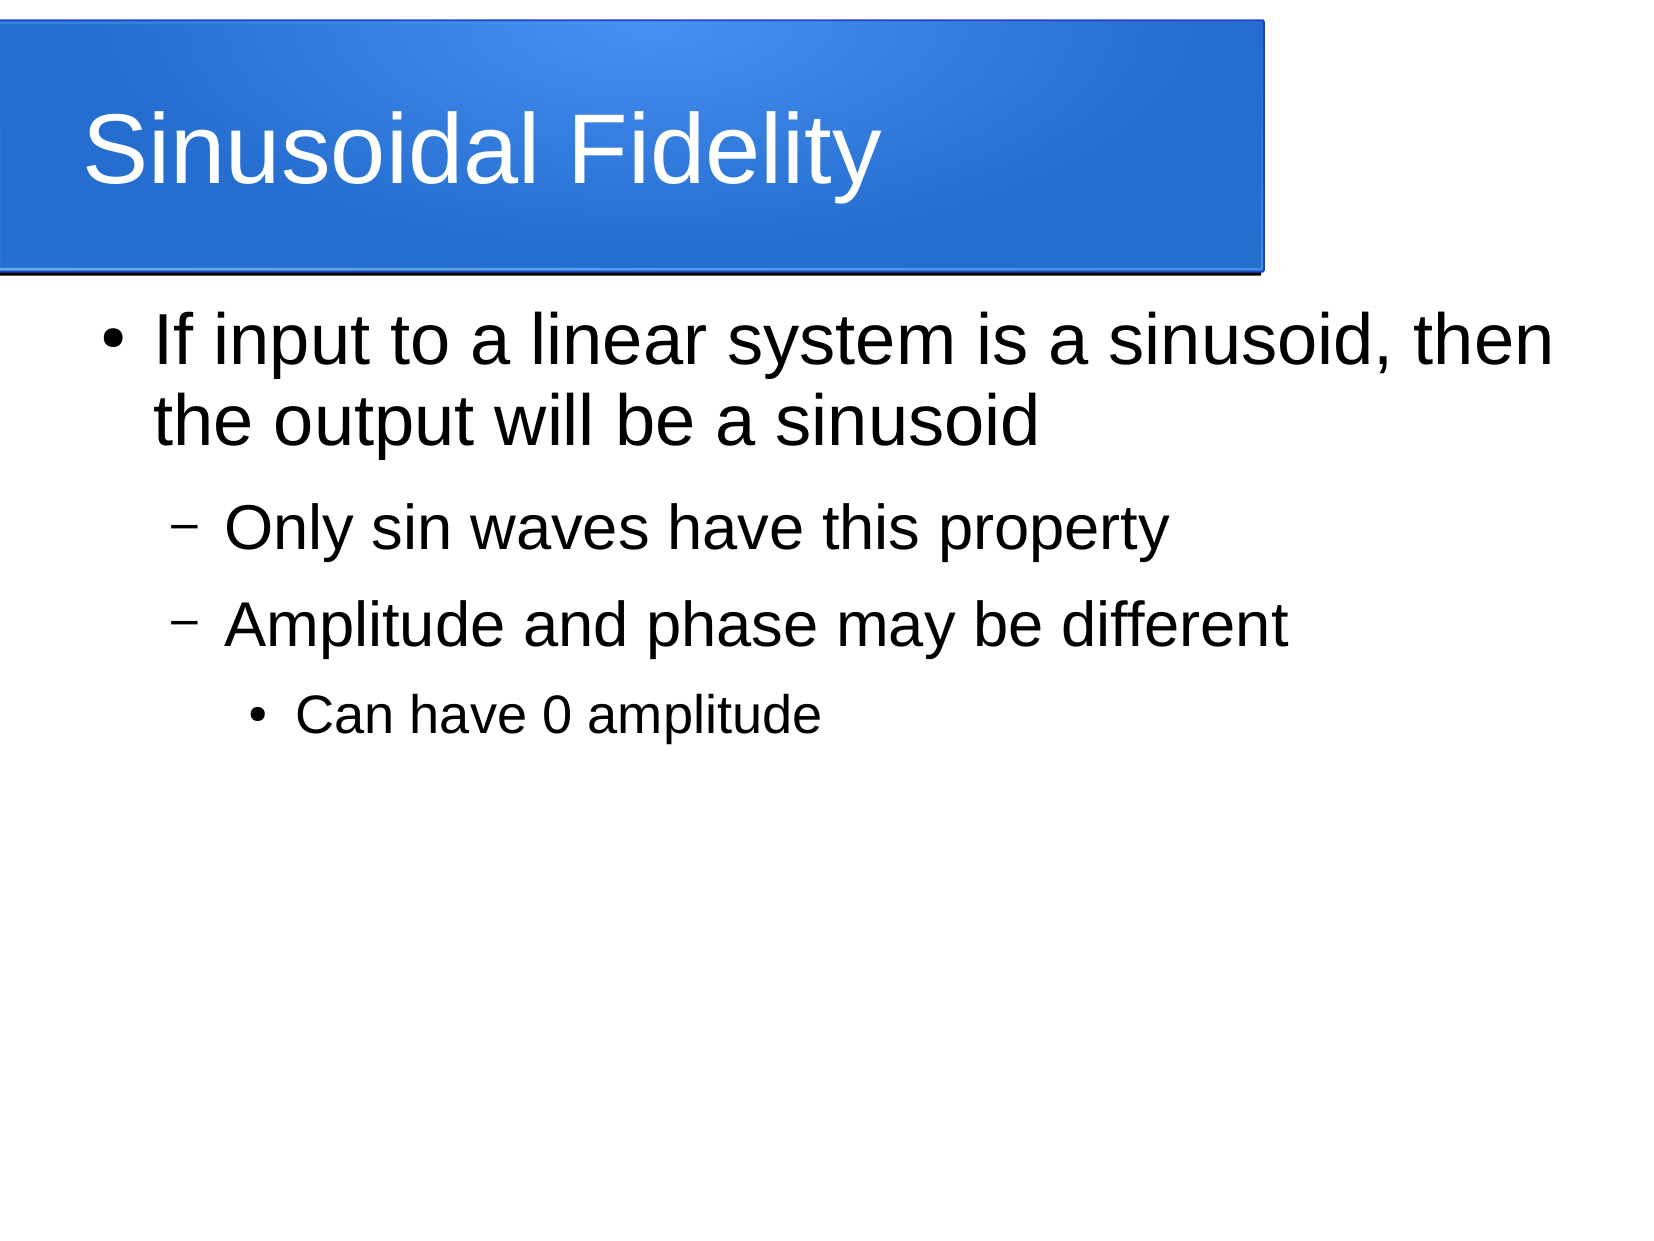

# Sinusoidal Fidelity
If input to a linear system is a sinusoid, then the output will be a sinusoid
Only sin waves have this property
Amplitude and phase may be different
Can have 0 amplitude